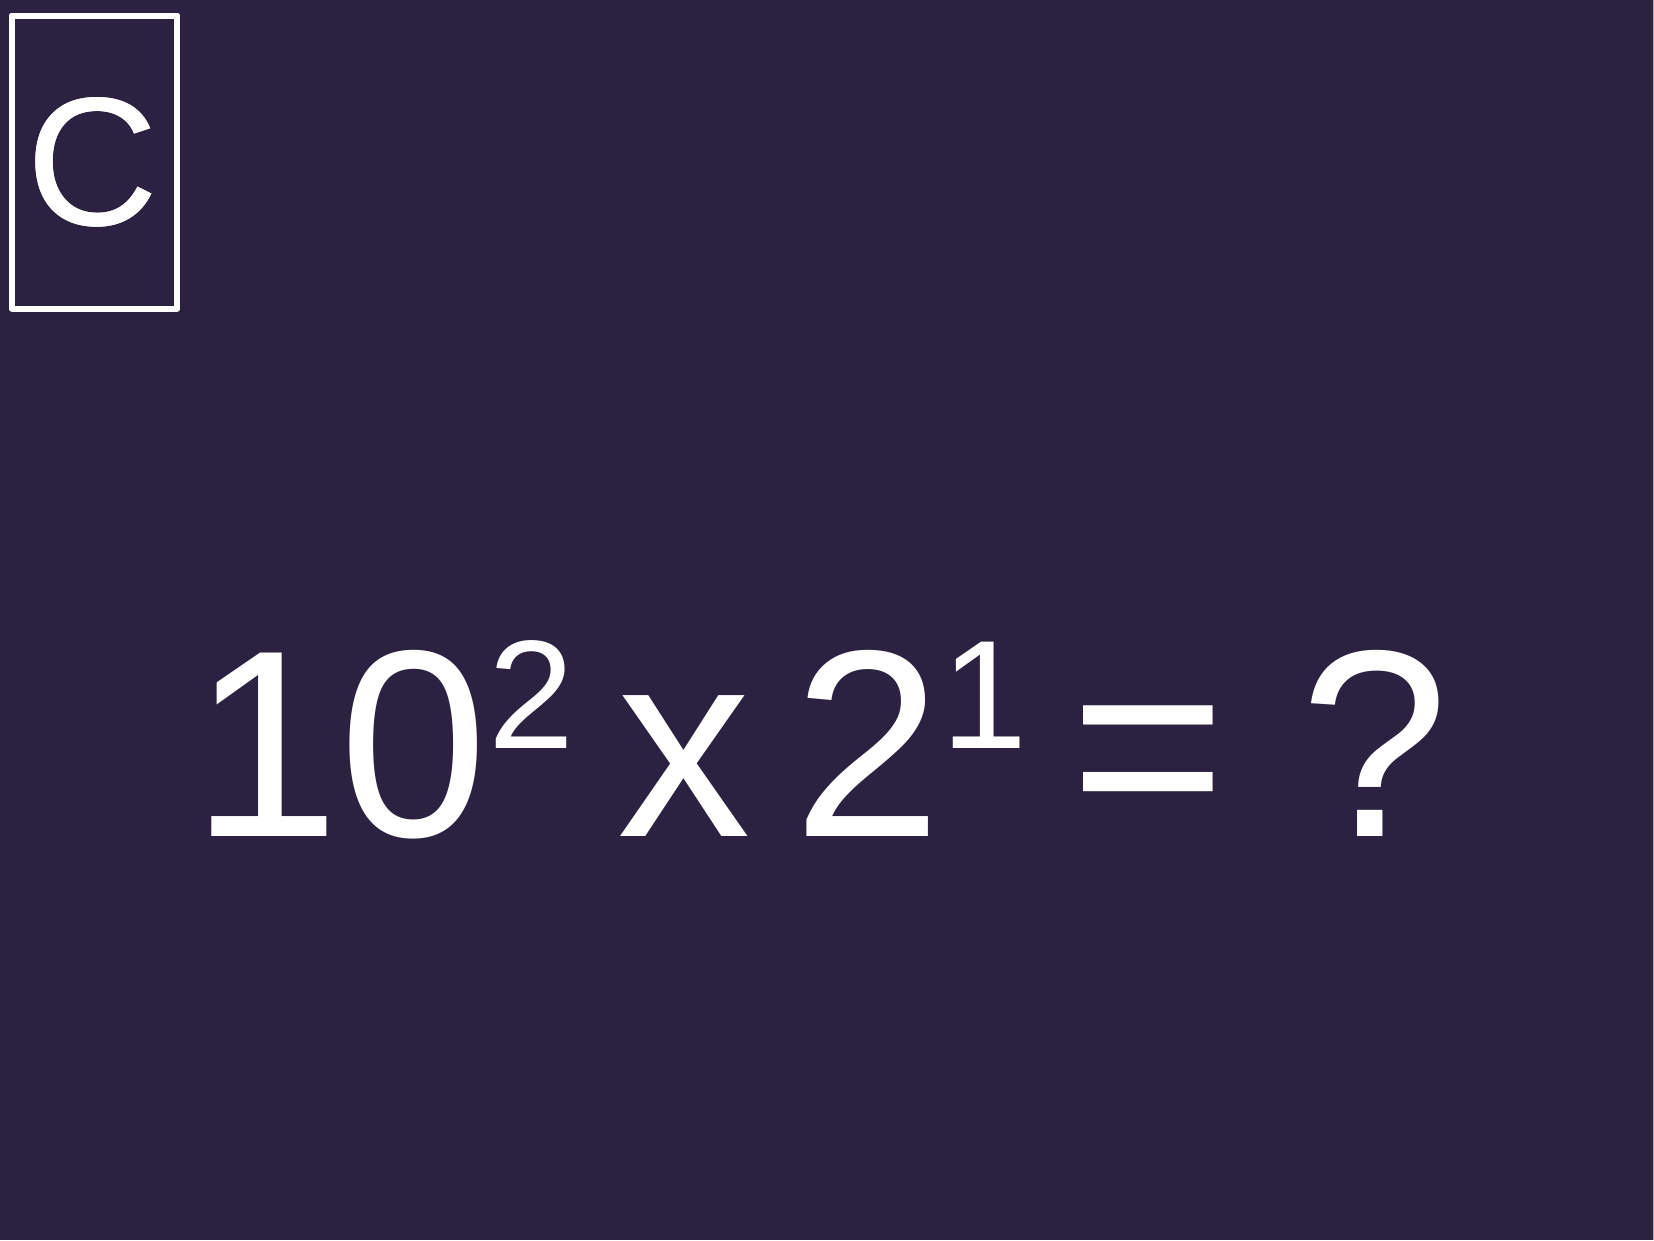

C
C
# 102 x 21 = ?